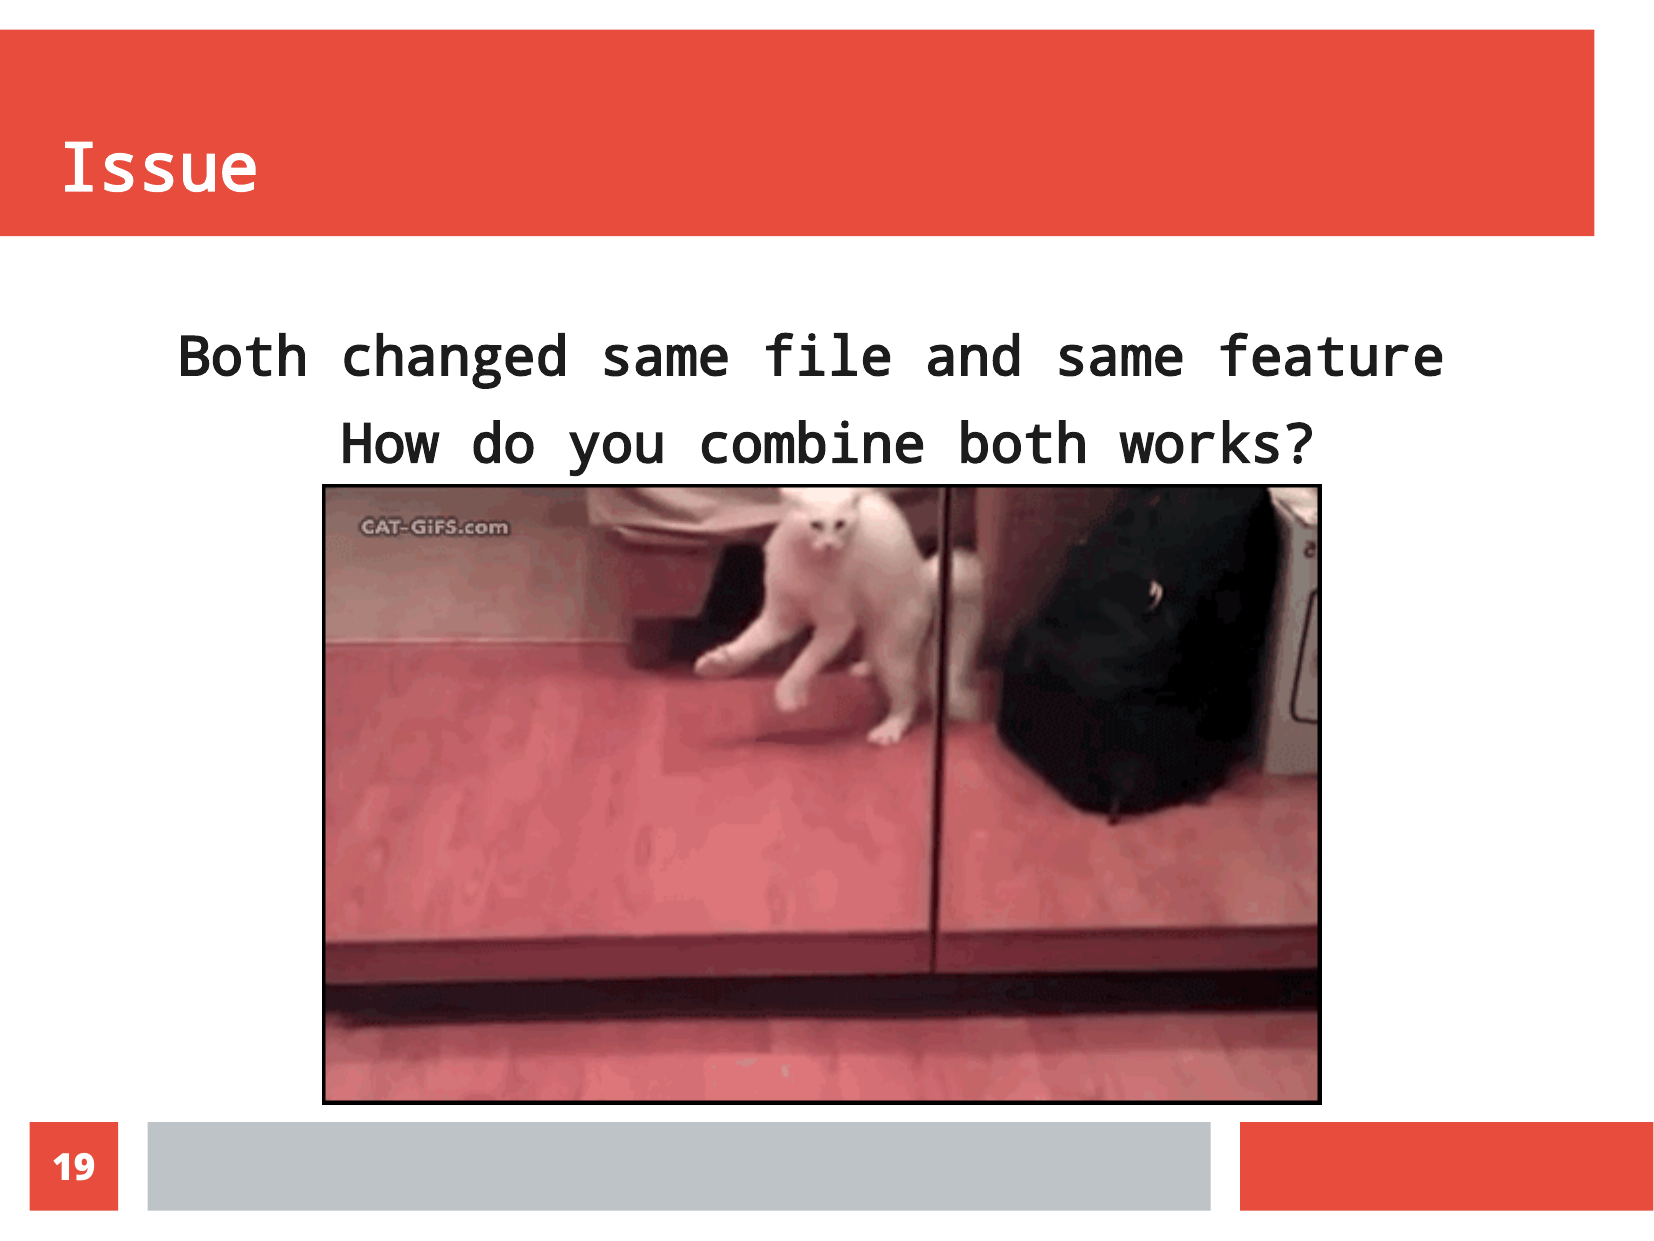

# Issue
Both changed same file and same feature
 How do you combine both works?
19